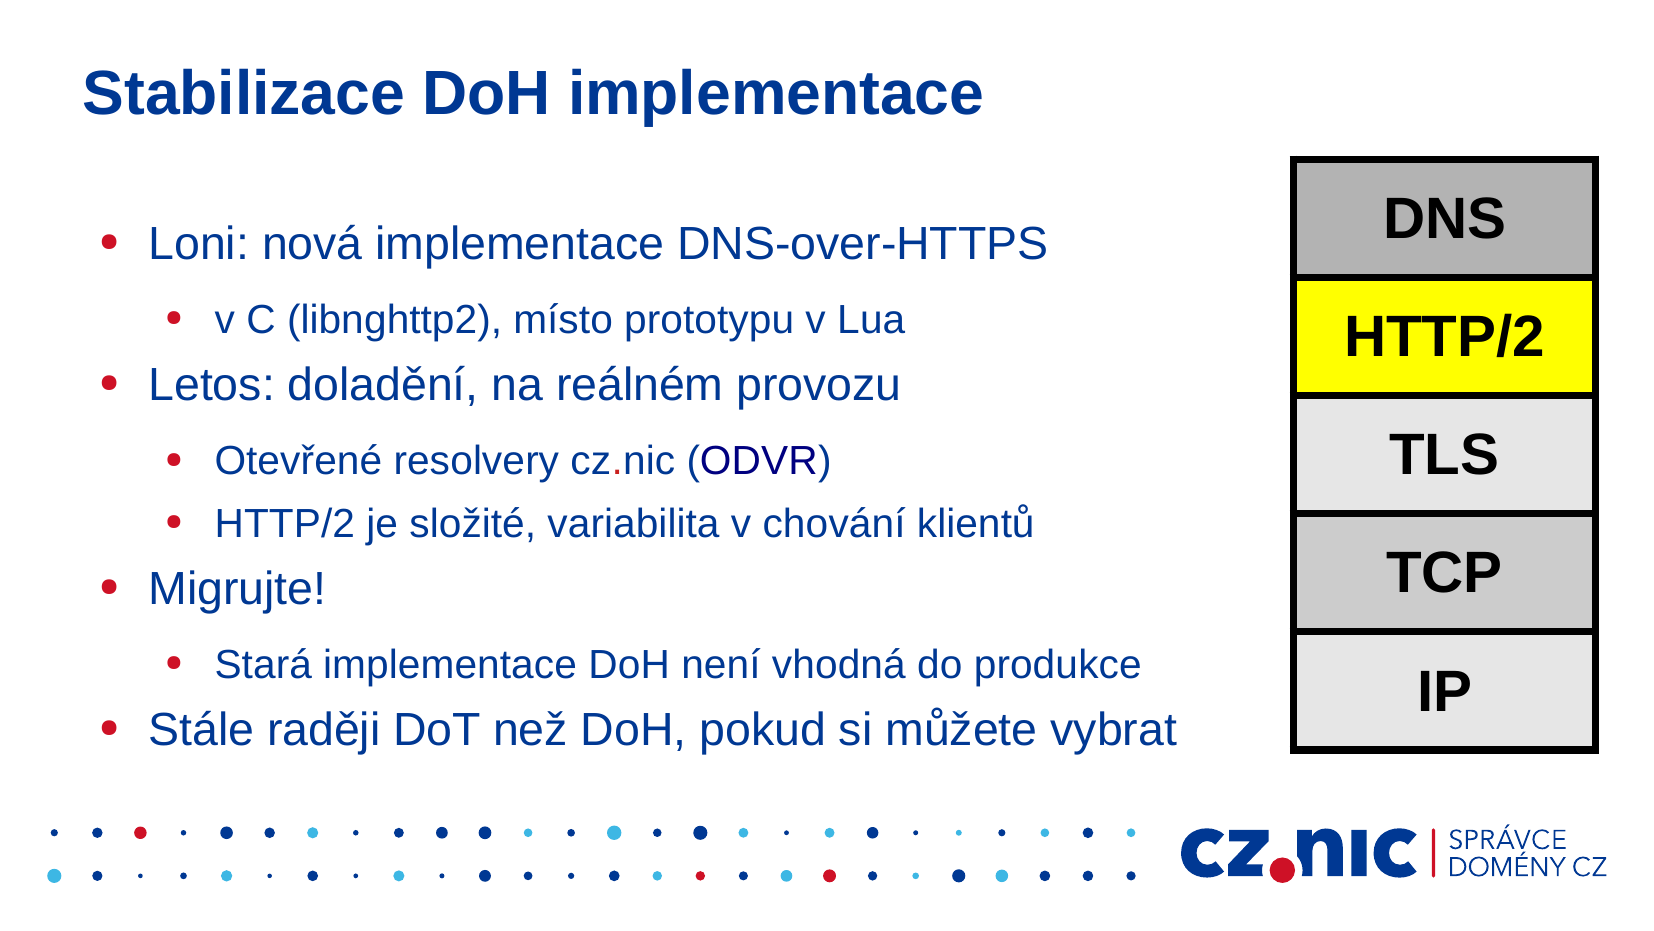

# Stabilizace DoH implementace
| DNS |
| --- |
| HTTP/2 |
| TLS |
| TCP |
| IP |
Loni: nová implementace DNS-over-HTTPS
v C (libnghttp2), místo prototypu v Lua
Letos: doladění, na reálném provozu
Otevřené resolvery cz.nic (ODVR)
HTTP/2 je složité, variabilita v chování klientů
Migrujte!
Stará implementace DoH není vhodná do produkce
Stále raději DoT než DoH, pokud si můžete vybrat